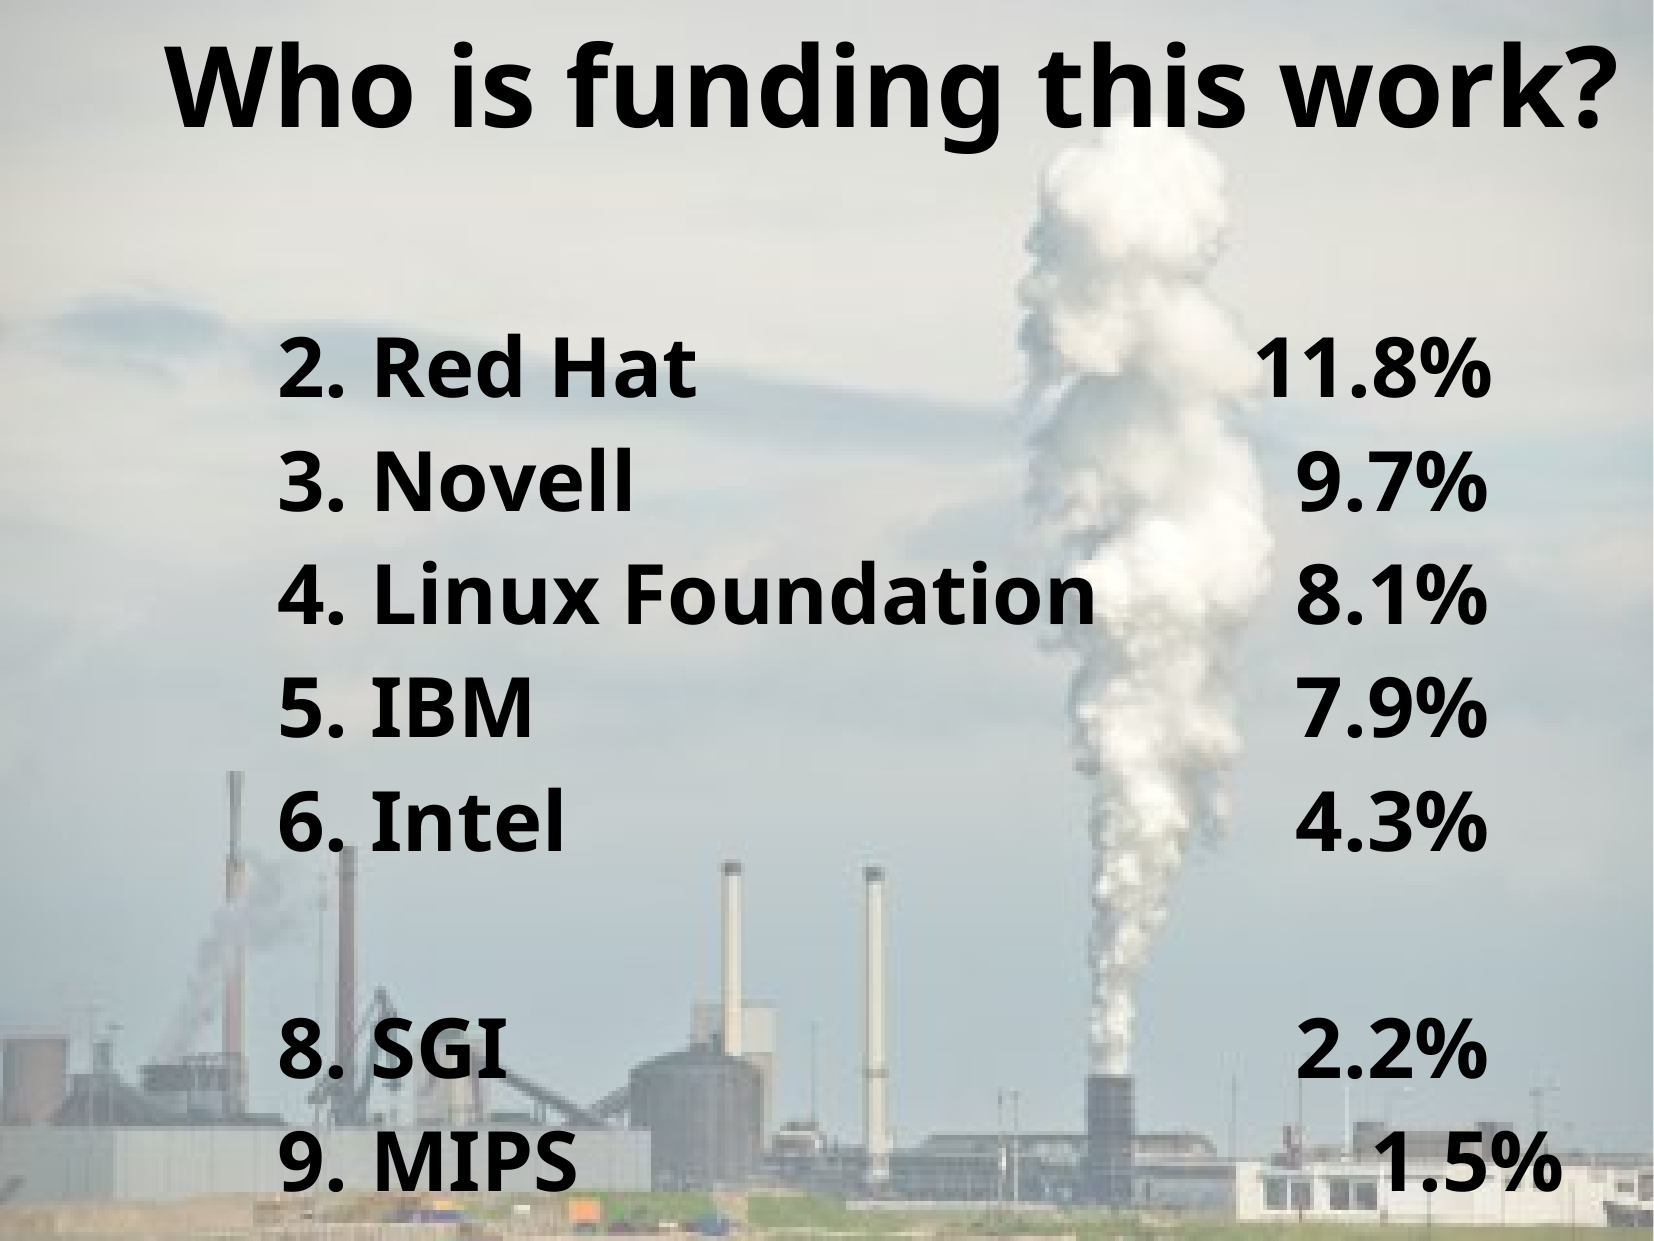

Who is funding this work?
2. Red Hat								11.8%
3. Novell									 9.7%
4. Linux Foundation			 8.1%
5. IBM										 7.9%
6. Intel										 4.3%
8. SGI										 2.2%
9. MIPS										 1.5%
10. HP										 1.3%